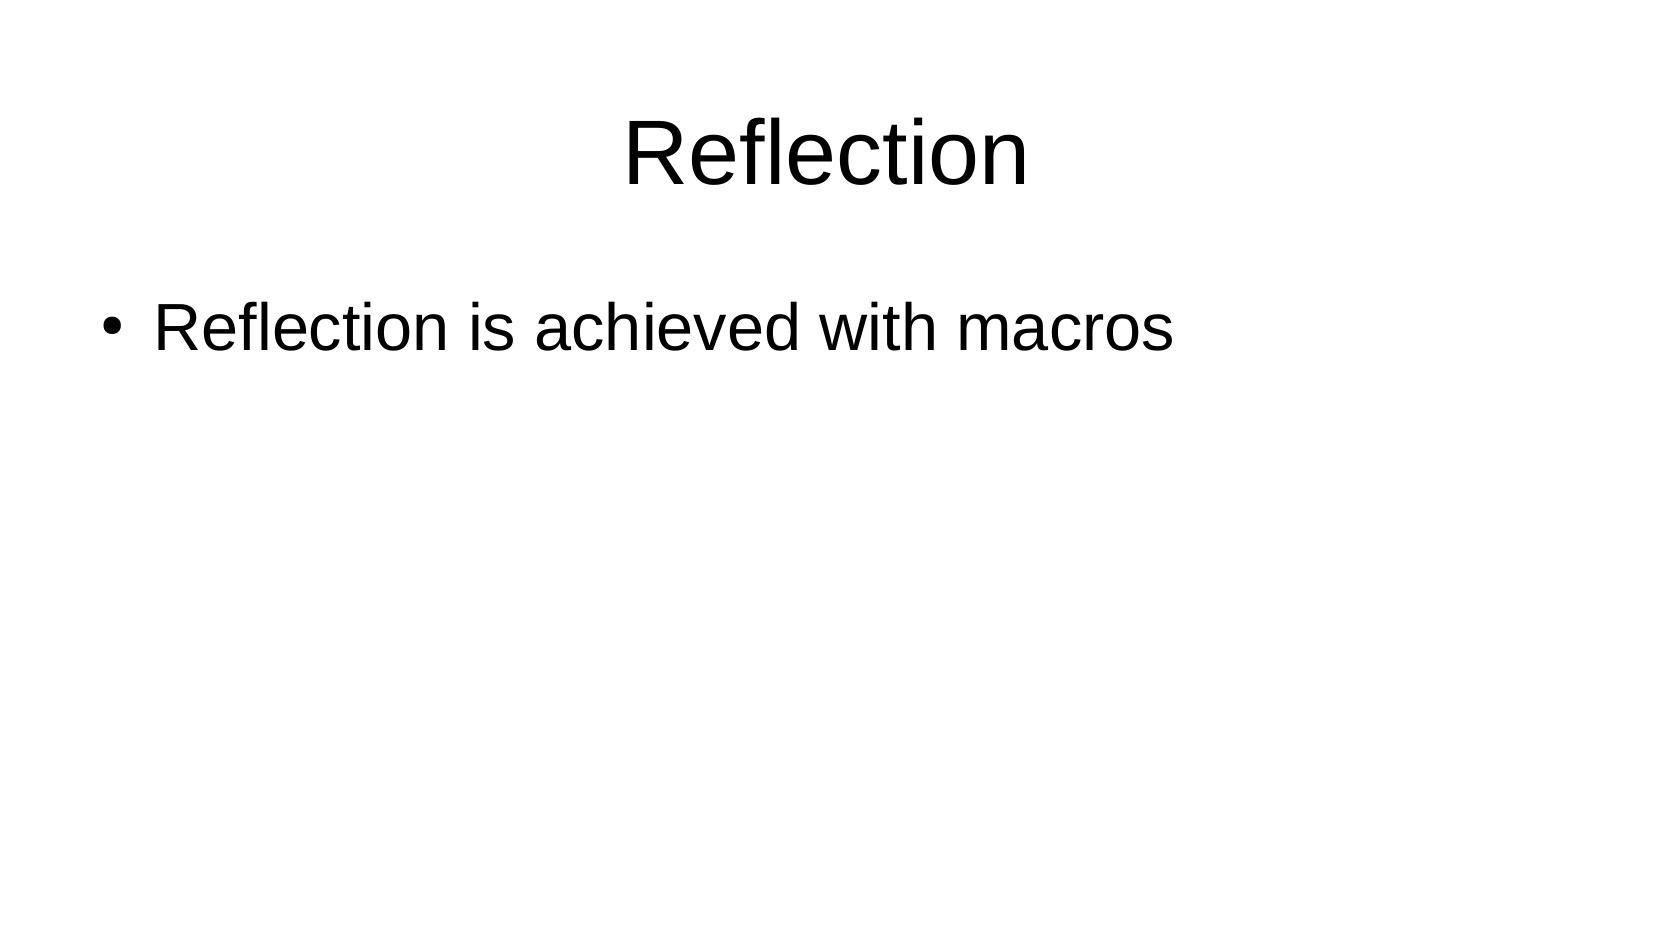

# Reflection
Reflection is achieved with macros